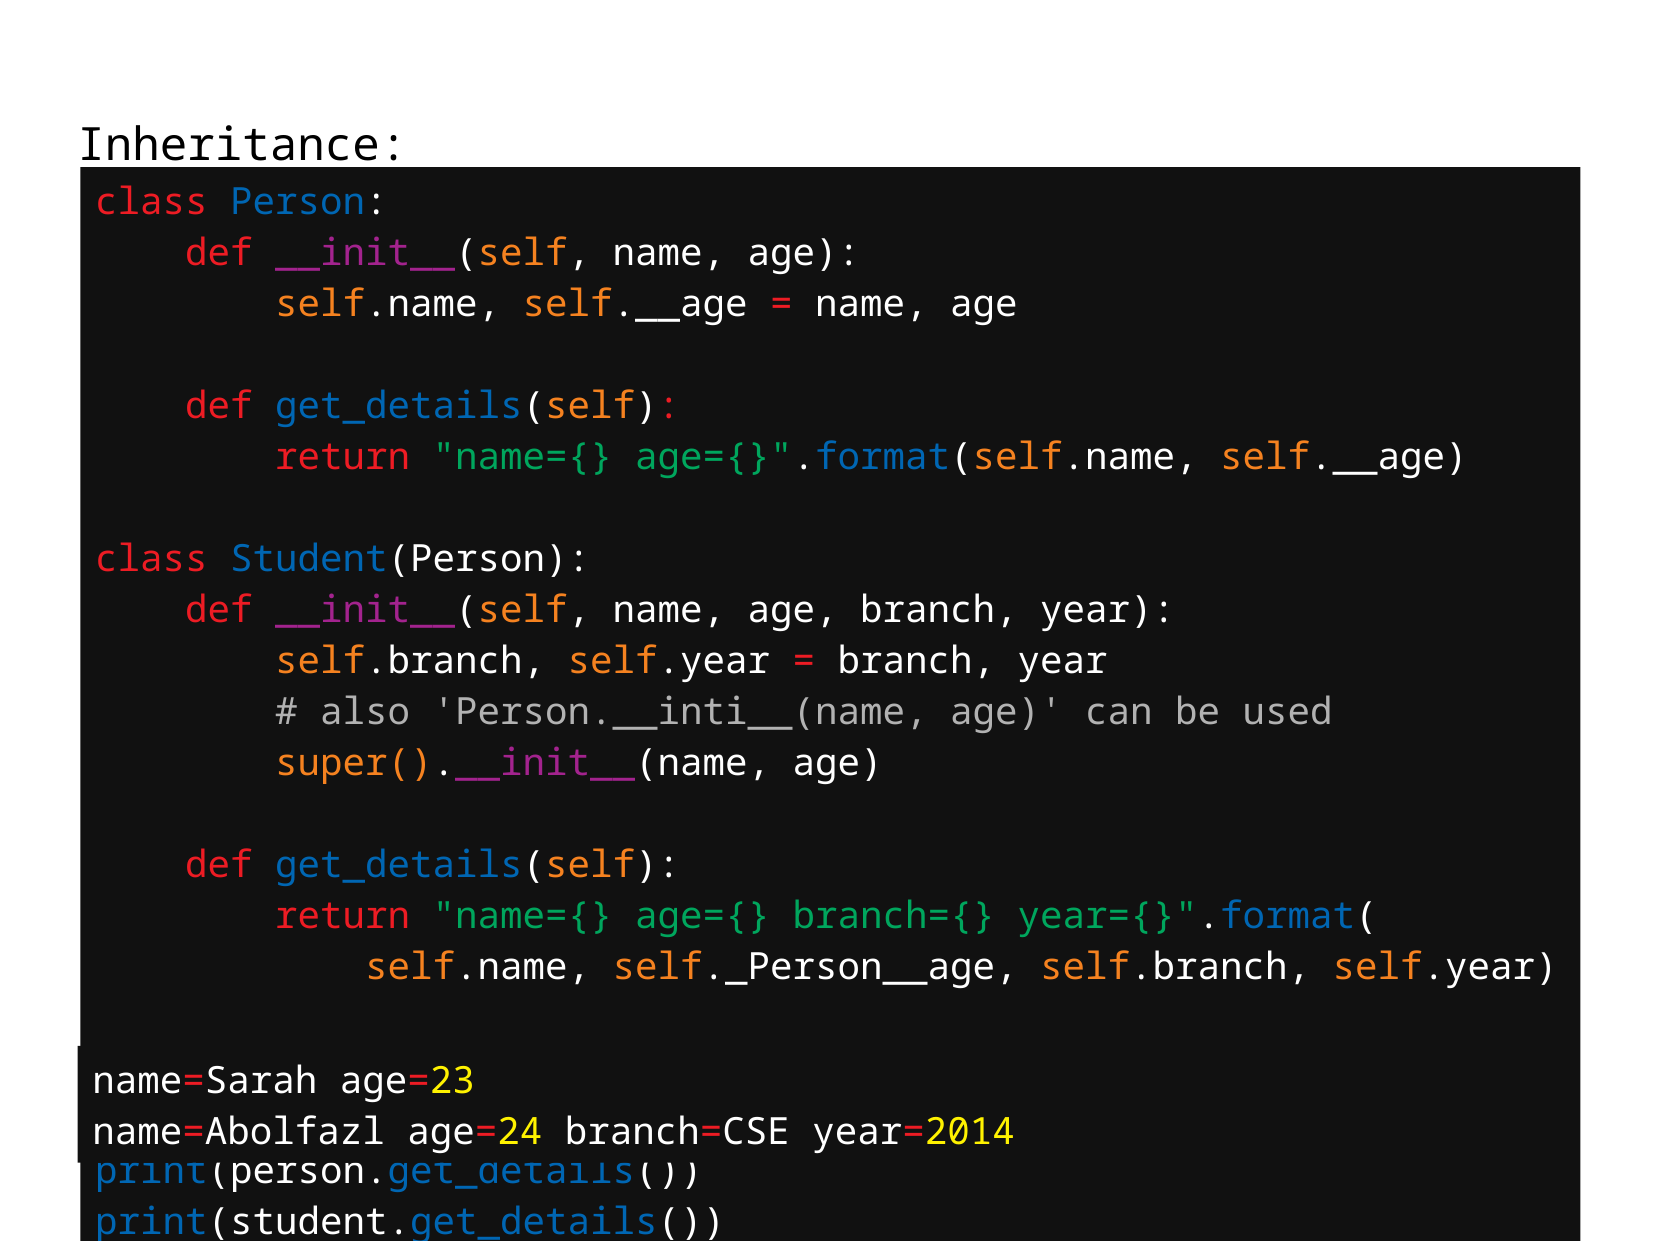

Inheritance:
Output:
class Person:
 def __init__(self, name, age):
 self.name, self.__age = name, age
 def get_details(self):
 return "name={} age={}".format(self.name, self.__age)
class Student(Person):
 def __init__(self, name, age, branch, year):
 self.branch, self.year = branch, year
 # also 'Person.__inti__(name, age)' can be used
 super().__init__(name, age)
 def get_details(self):
 return "name={} age={} branch={} year={}".format(
 self.name, self._Person__age, self.branch, self.year)
person = Person('Sarah', 23)
student = Student('Abolfazl', 24, 'CSE', 2014)
print(person.get_details())
print(student.get_details())
name=Sarah age=23
name=Abolfazl age=24 branch=CSE year=2014